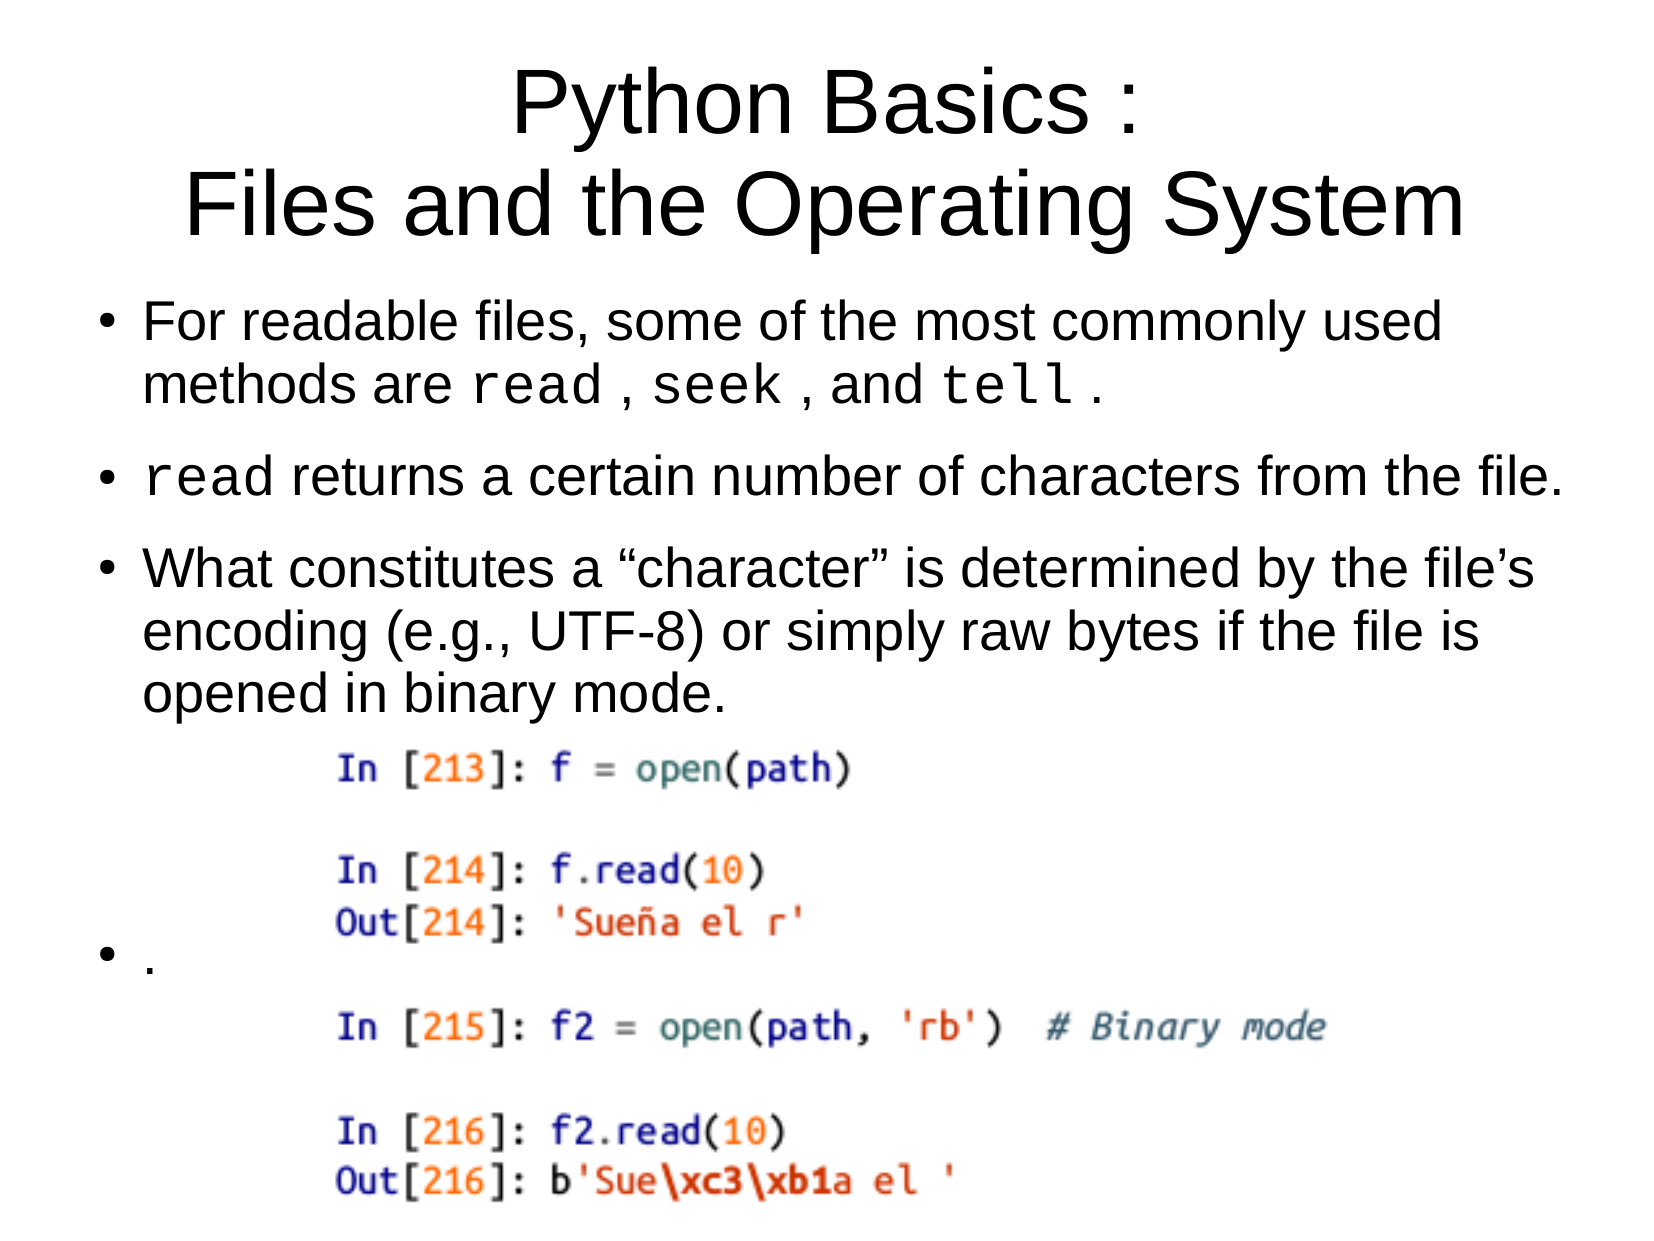

# Python Basics : Files and the Operating System
For readable files, some of the most commonly used methods are read , seek , and tell .
read returns a certain number of characters from the file.
What constitutes a “character” is determined by the file’s encoding (e.g., UTF-8) or simply raw bytes if the file is opened in binary mode.
.